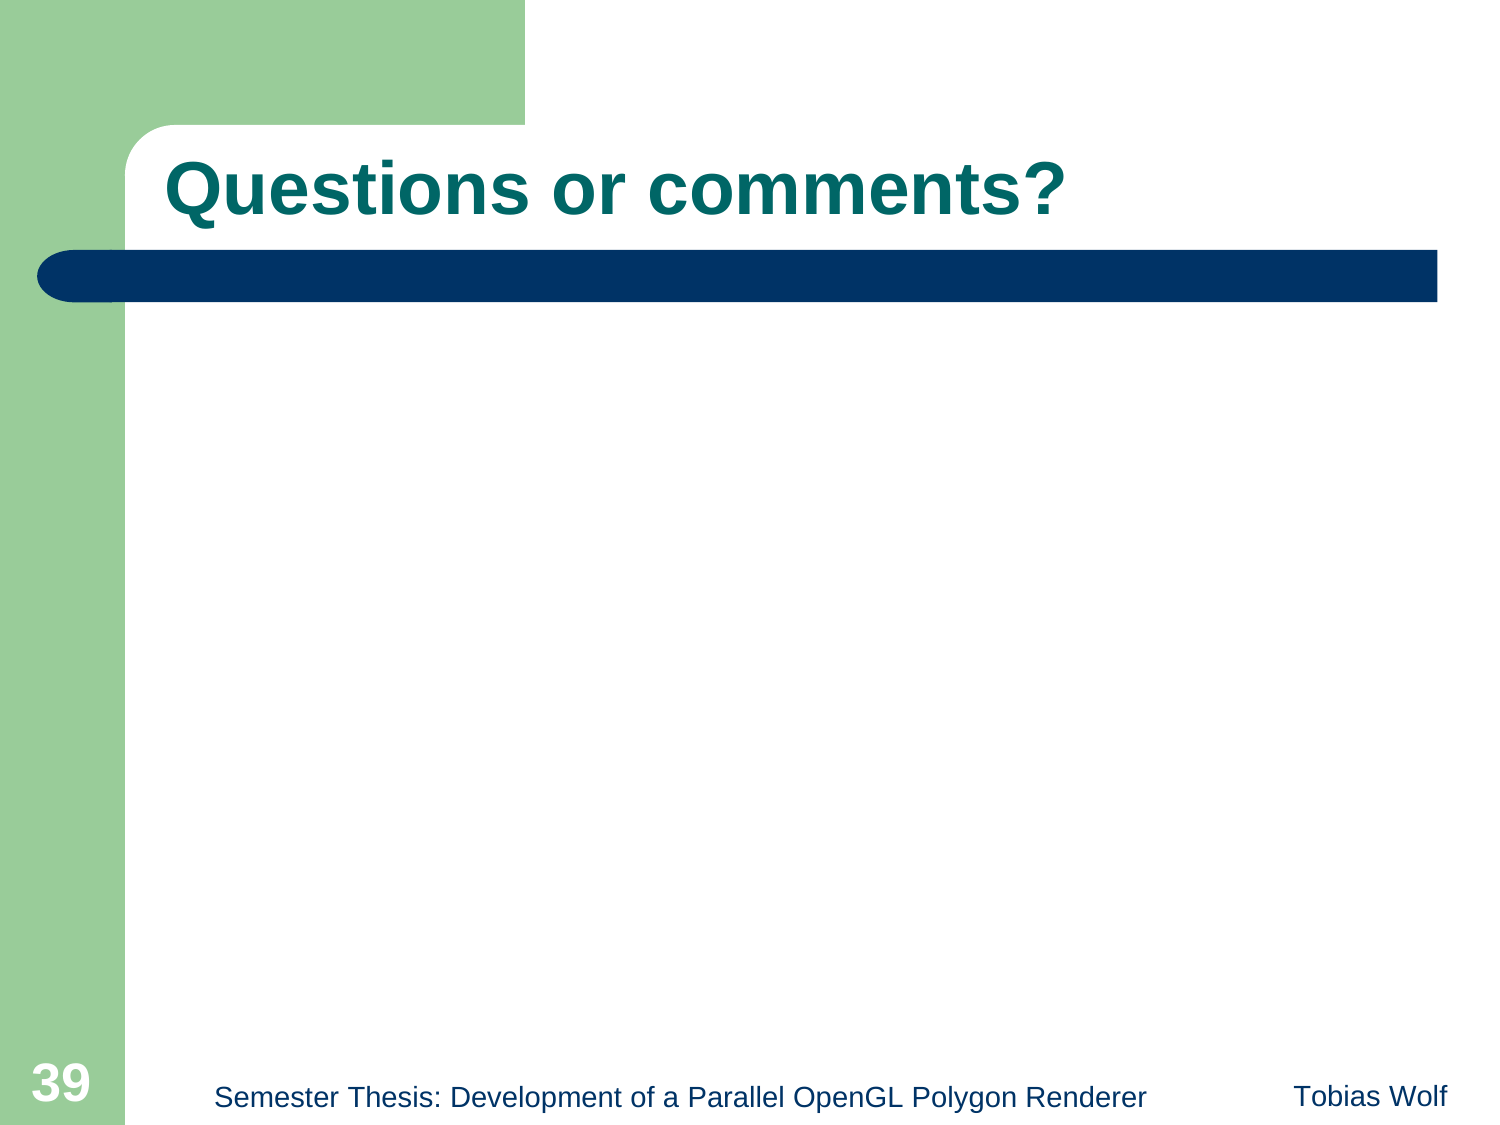

# Questions or comments?
39
Tobias Wolf
Semester Thesis: Development of a Parallel OpenGL Polygon Renderer